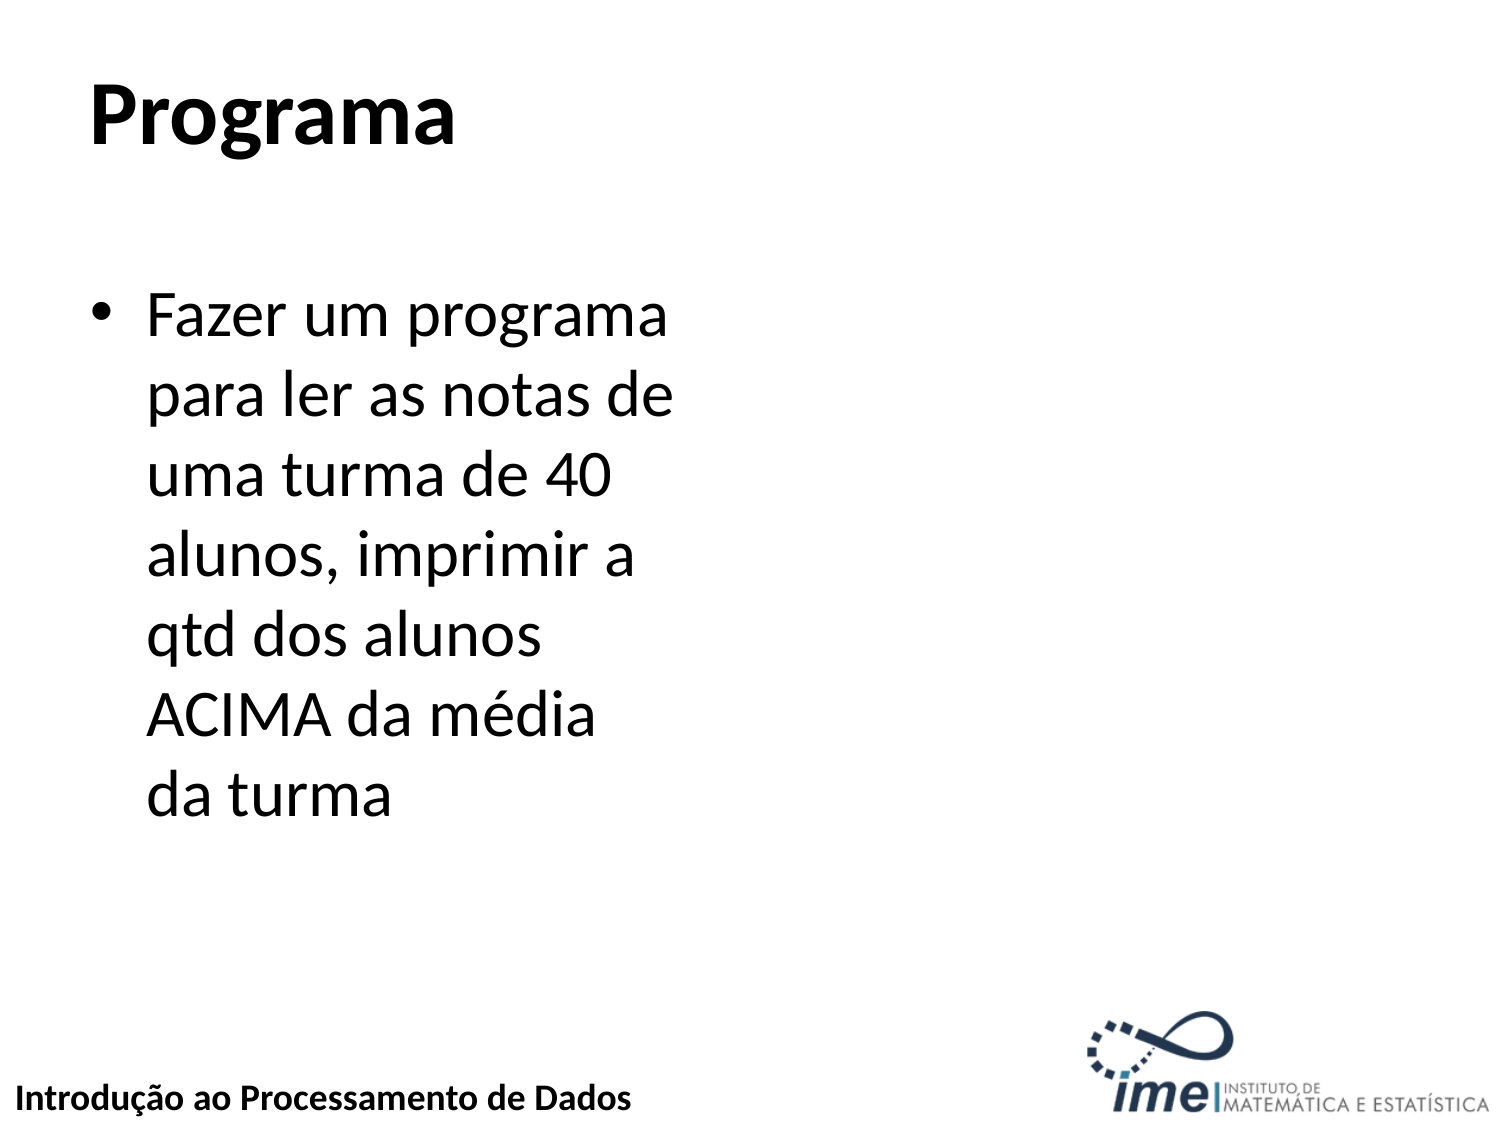

# Programa
Fazer um programa para ler as notas de uma turma de 40 alunos, imprimir a qtd dos alunos ACIMA da média da turma